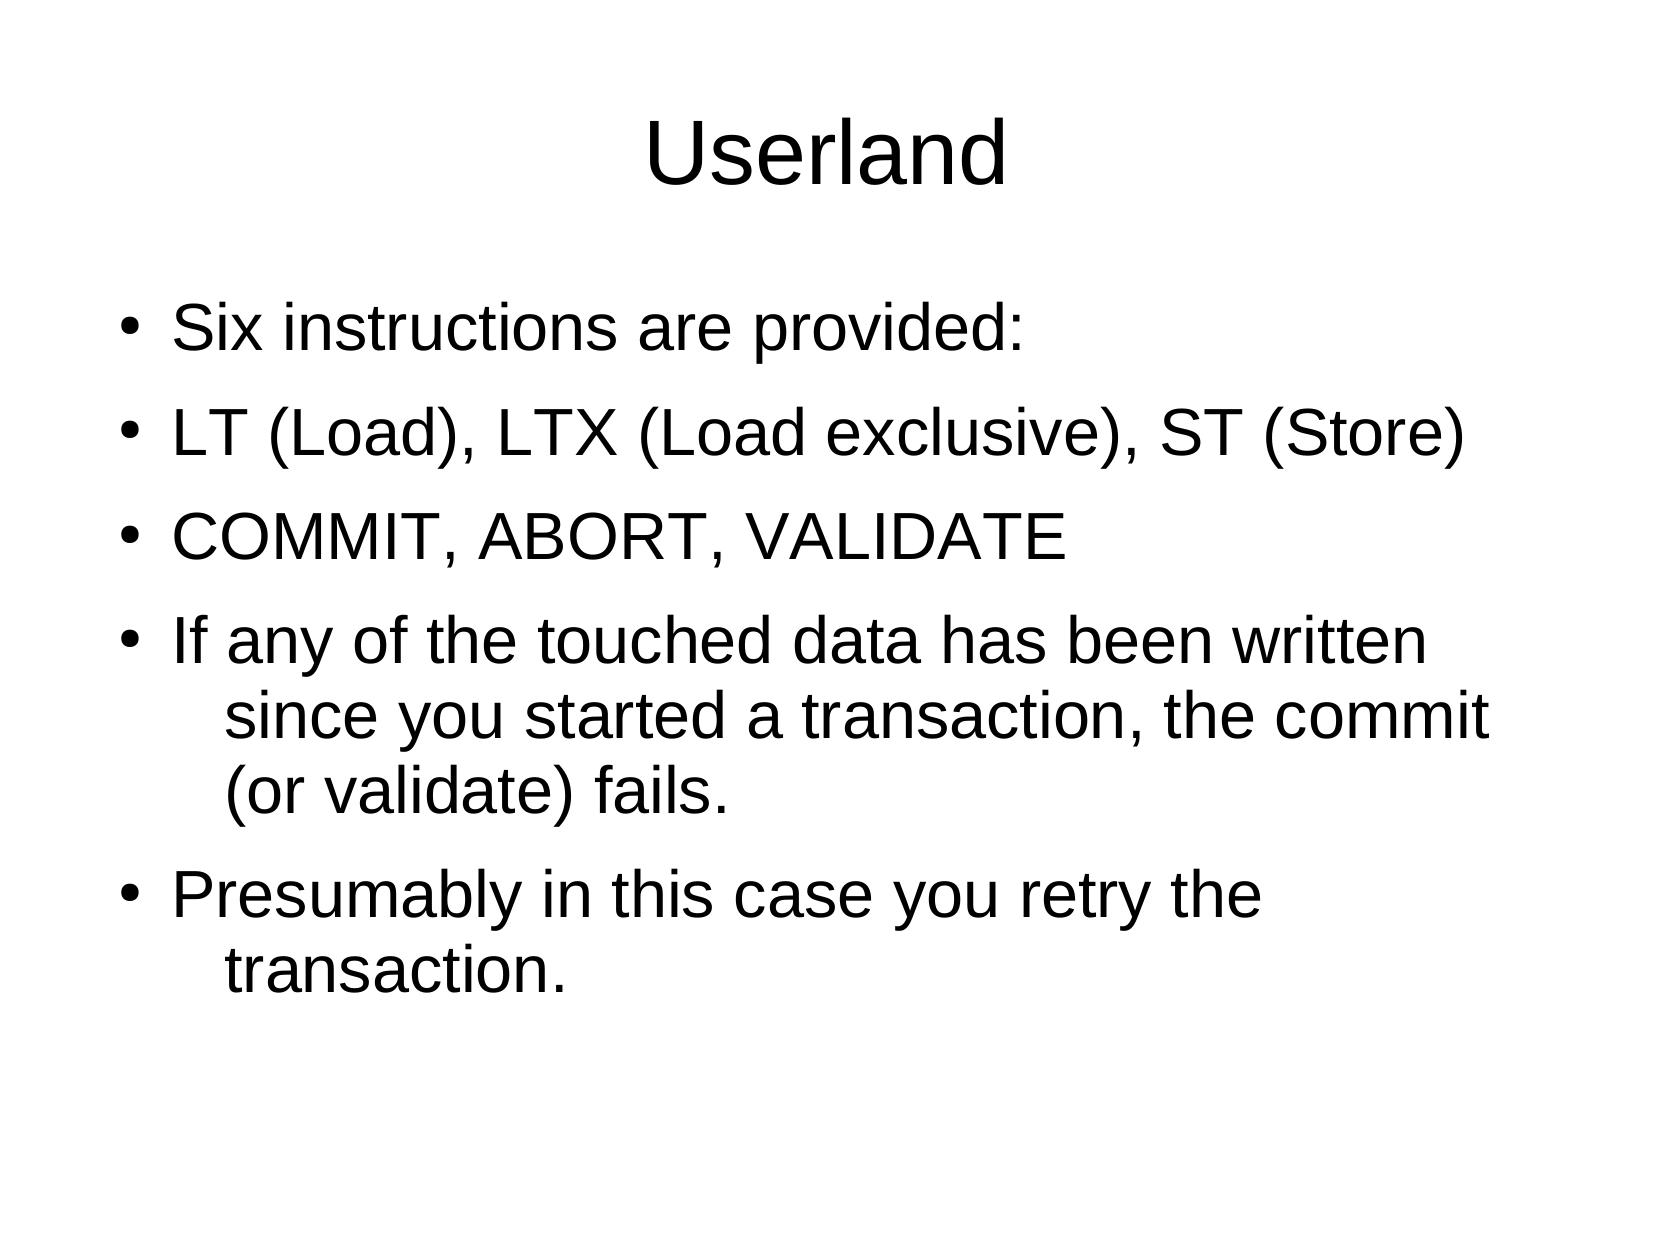

# Userland
Six instructions are provided:
LT (Load), LTX (Load exclusive), ST (Store)
COMMIT, ABORT, VALIDATE
If any of the touched data has been written since you started a transaction, the commit (or validate) fails.
Presumably in this case you retry the transaction.